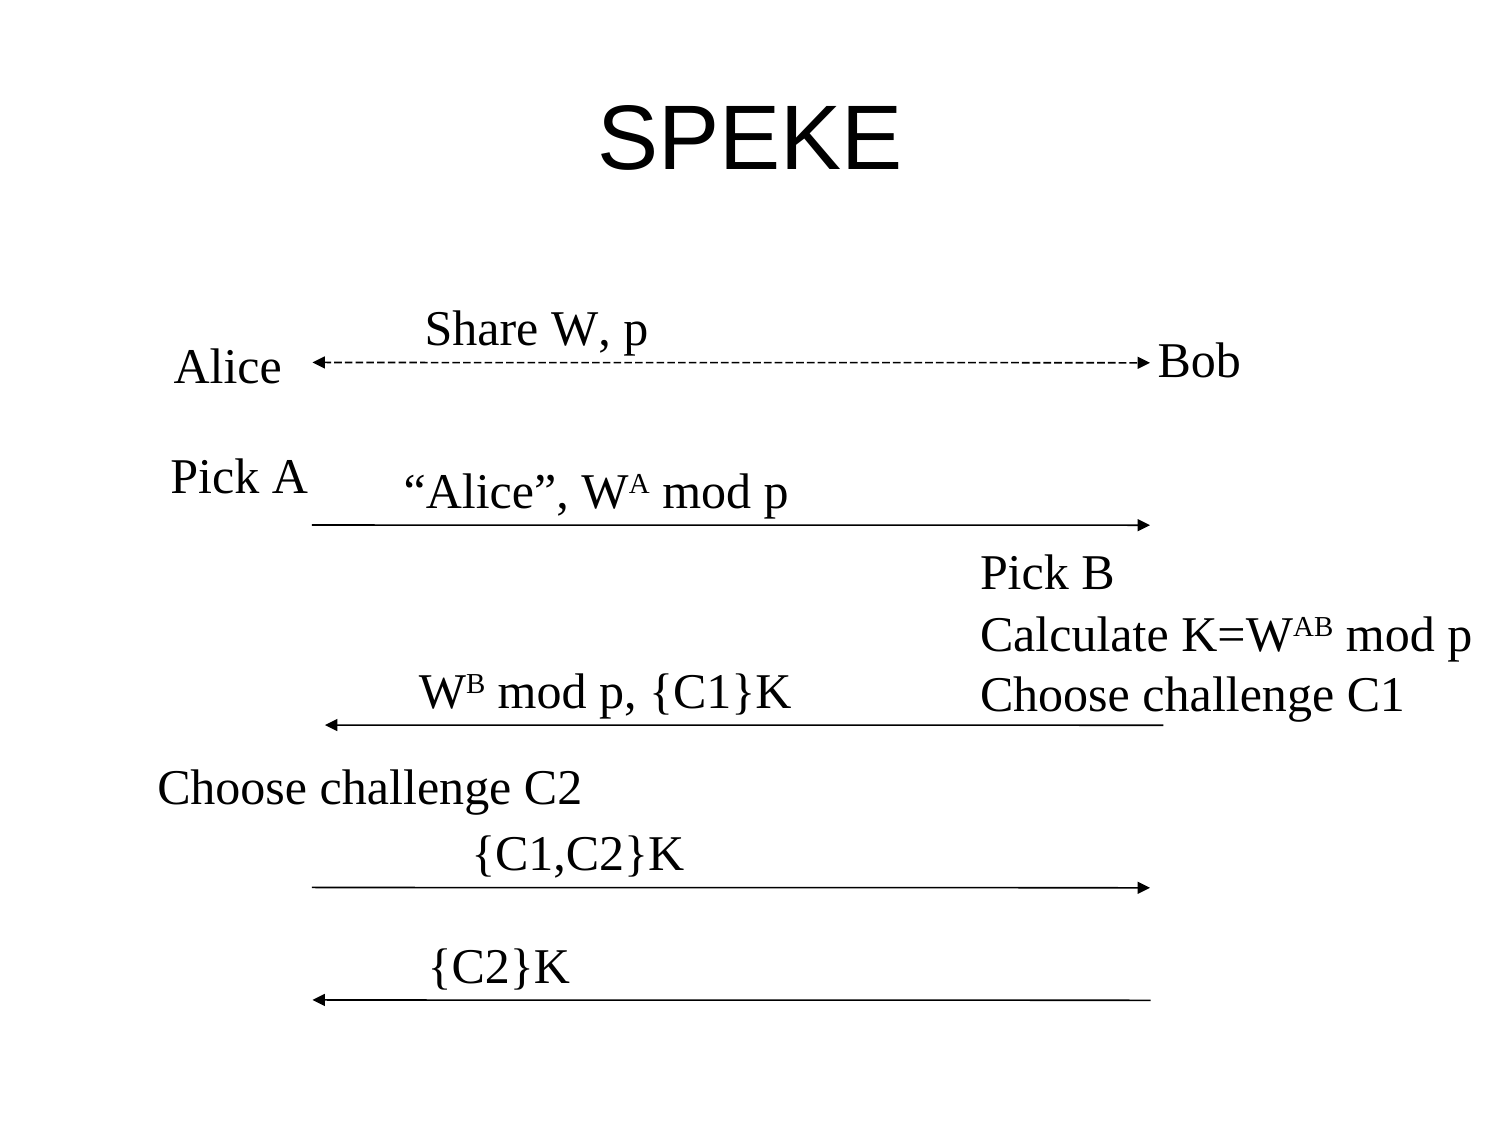

# SPEKE
Share W, p
Bob
Alice
Pick A
“Alice”, WA mod p
Pick B
Calculate K=WAB mod p
Choose challenge C1
WB mod p, {C1}K
Choose challenge C2
{C1,C2}K
{C2}K